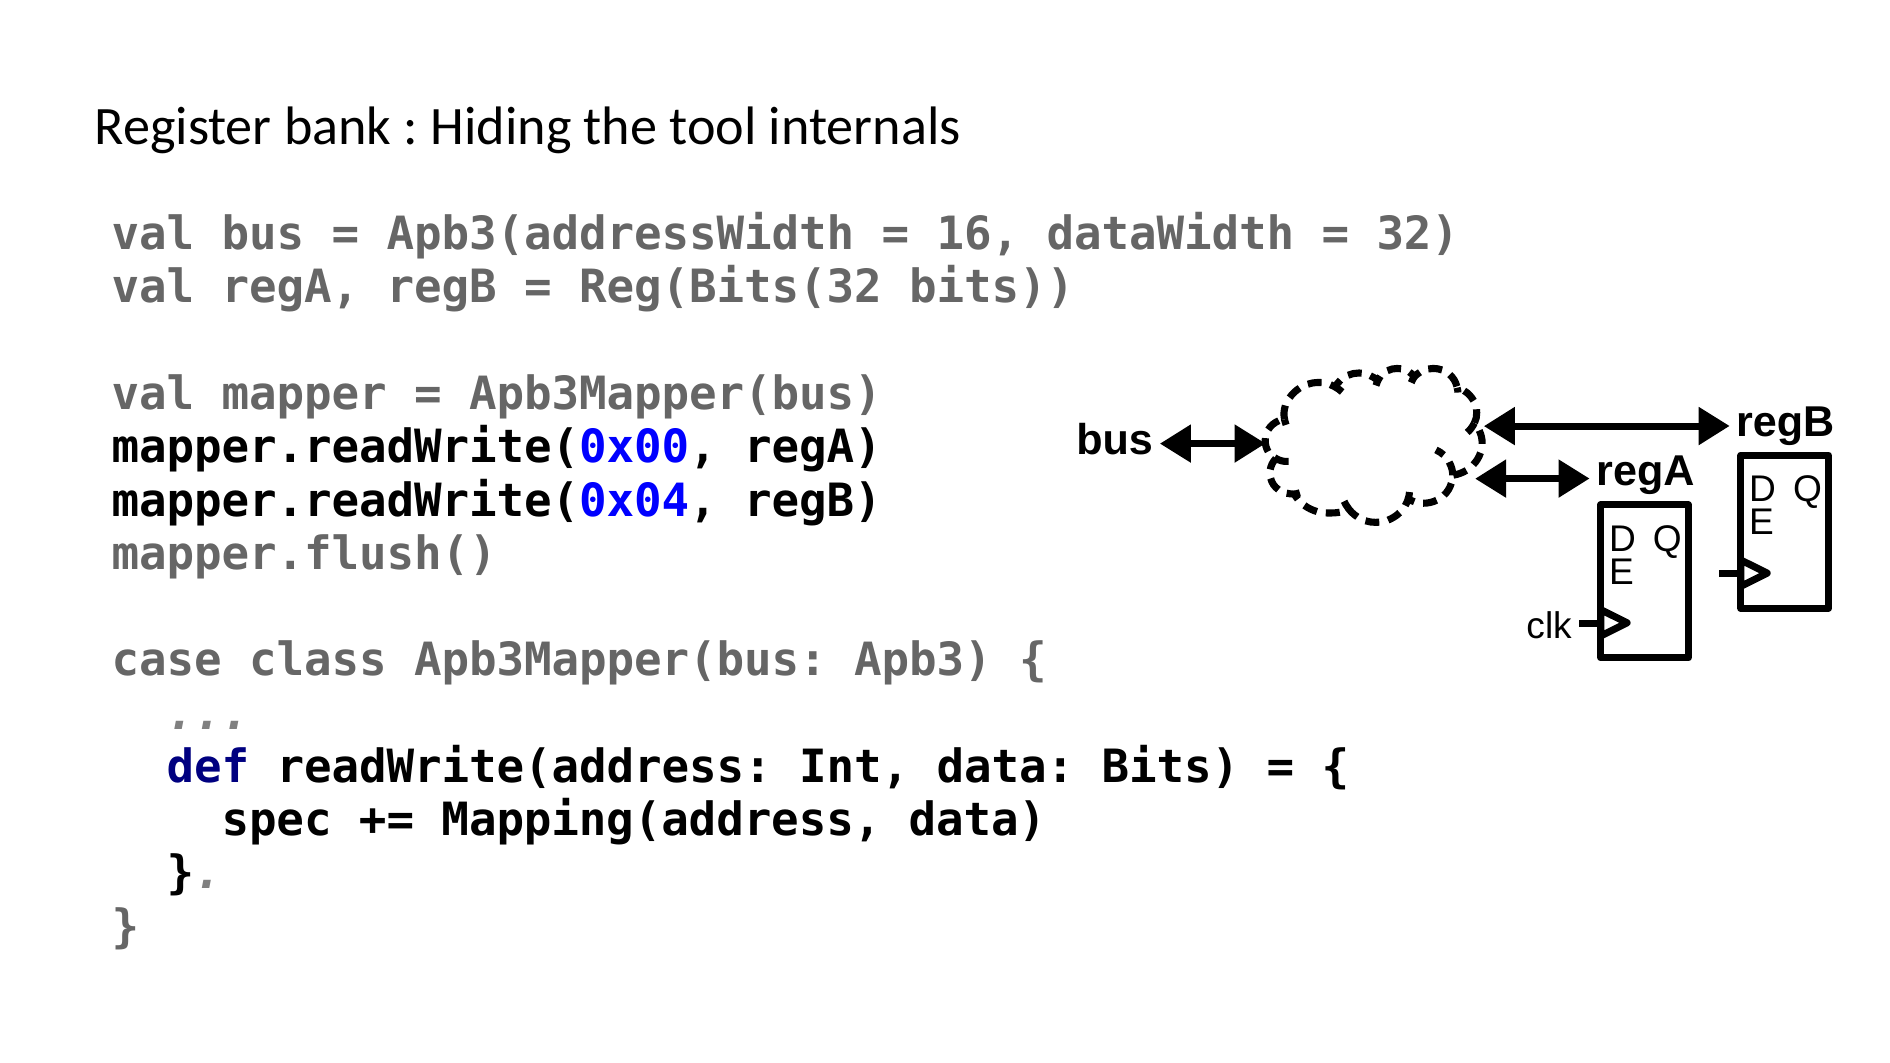

# Register bank : Hiding the tool internals
val bus = Apb3(addressWidth = 16, dataWidth = 32)
val regA, regB = Reg(Bits(32 bits))
val mapper = Apb3Mapper(bus)
mapper.readWrite(0x00, regA)
mapper.readWrite(0x04, regB)
mapper.flush()
case class Apb3Mapper(bus: Apb3) {
 ...
 def readWrite(address: Int, data: Bits) = {
 spec += Mapping(address, data)
 }.
}